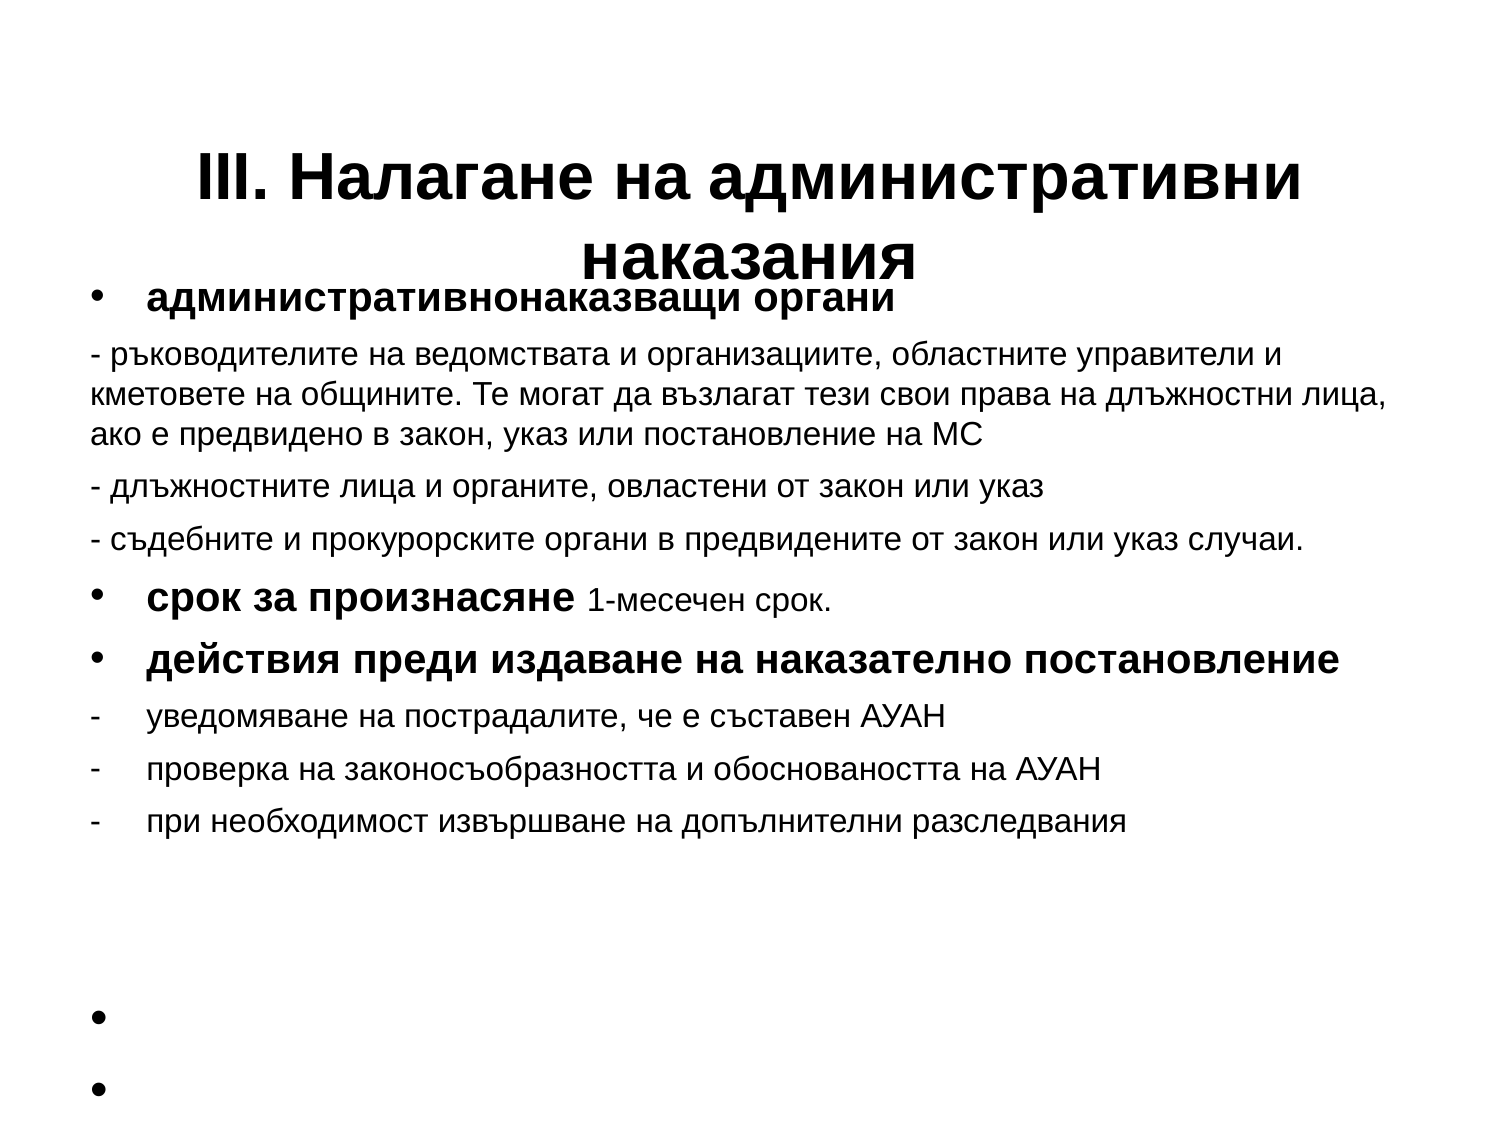

# ІІІ. Налагане на административни наказания
административнонаказващи органи
- ръководителите на ведомствата и организациите, областните управители и кметовете на общините. Те могат да възлагат тези свои права на длъжностни лица, ако е предвидено в закон, указ или постановление на МС
- длъжностните лица и органите, овластени от закон или указ
- съдебните и прокурорските органи в предвидените от закон или указ случаи.
срок за произнасяне 1-месечен срок.
действия преди издаване на наказателно постановление
уведомяване на пострадалите, че е съставен АУАН
проверка на законосъобразността и обосноваността на АУАН
при необходимост извършване на допълнителни разследвания